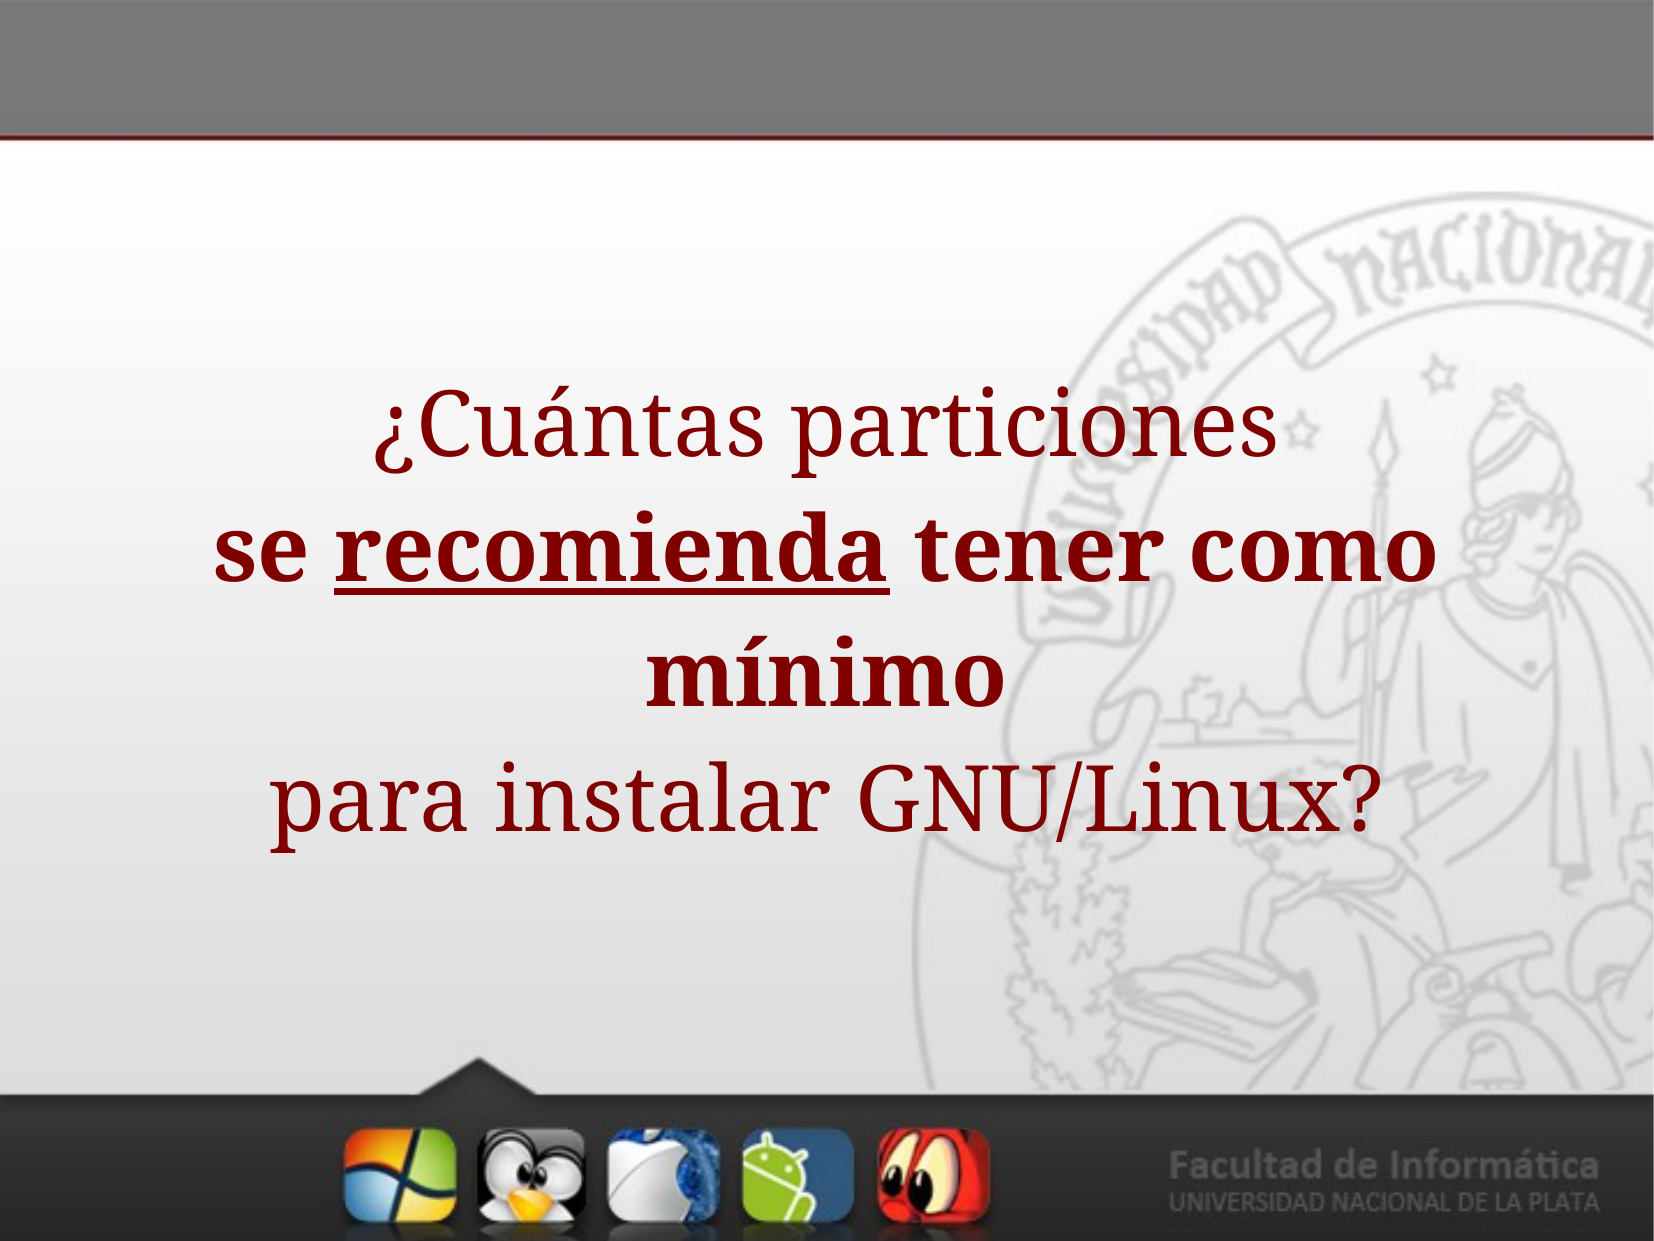

# ¿Cuántas particiones
se recomienda tener como mínimo
para instalar GNU/Linux?